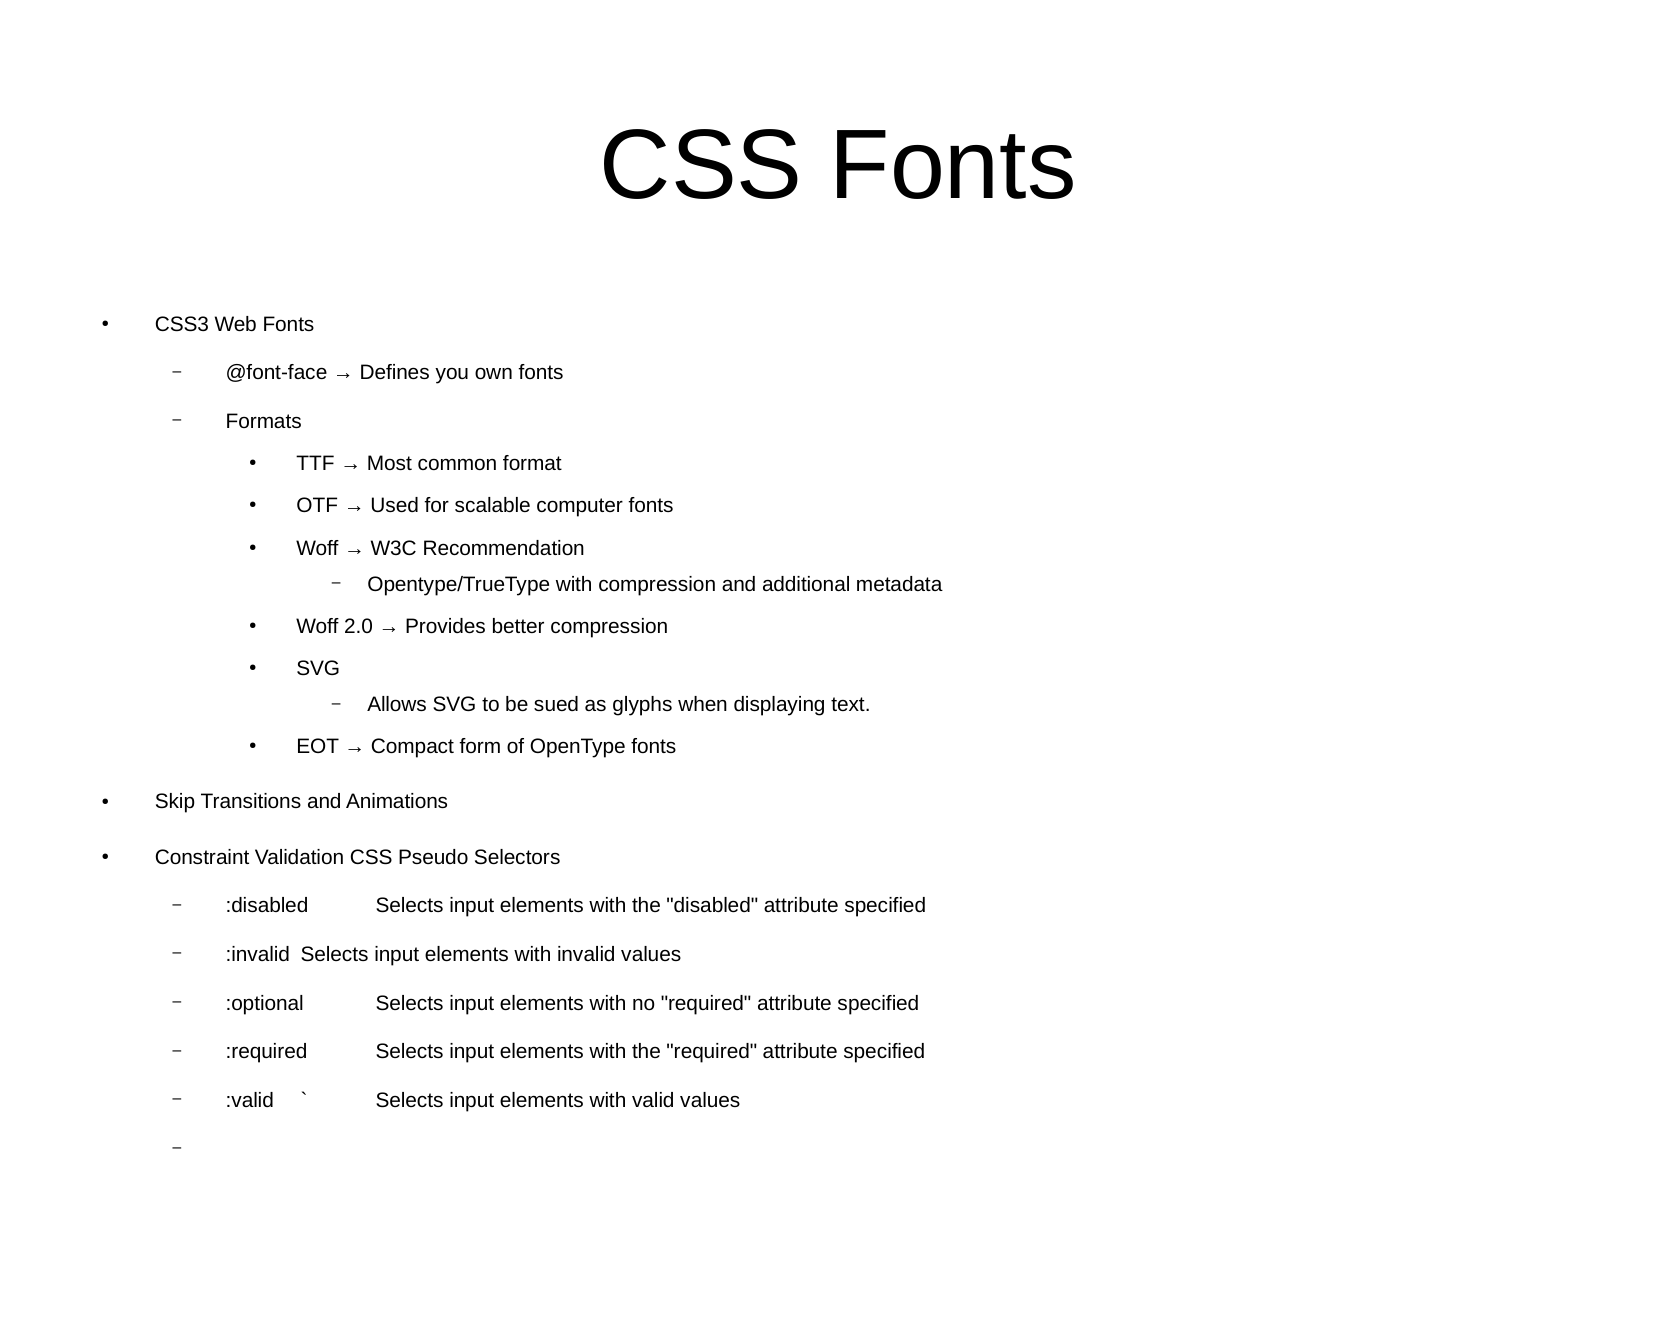

# CSS Fonts
CSS3 Web Fonts
@font-face → Defines you own fonts
Formats
TTF → Most common format
OTF → Used for scalable computer fonts
Woff → W3C Recommendation
Opentype/TrueType with compression and additional metadata
Woff 2.0 → Provides better compression
SVG
Allows SVG to be sued as glyphs when displaying text.
EOT → Compact form of OpenType fonts
Skip Transitions and Animations
Constraint Validation CSS Pseudo Selectors
:disabled	Selects input elements with the "disabled" attribute specified
:invalid	Selects input elements with invalid values
:optional	Selects input elements with no "required" attribute specified
:required	Selects input elements with the "required" attribute specified
:valid	`	Selects input elements with valid values